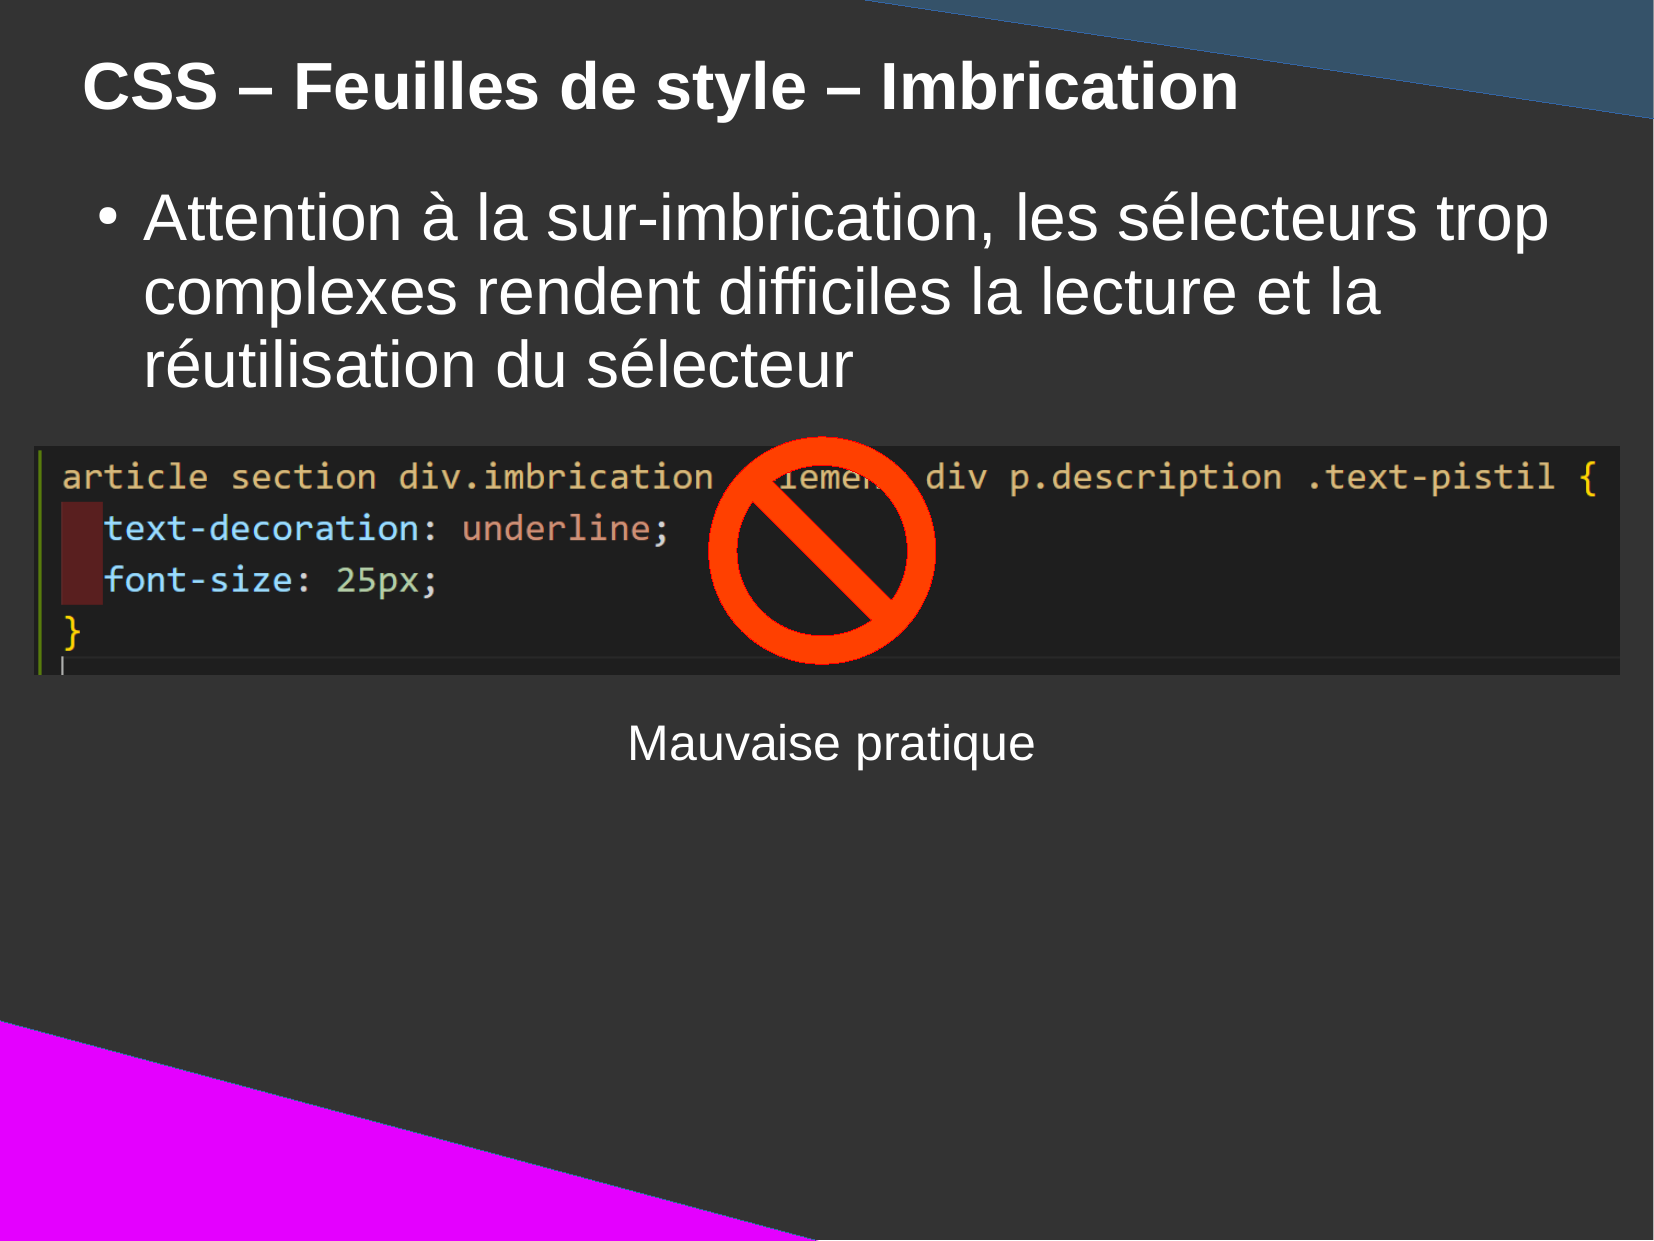

# CSS – Feuilles de style – Imbrication
Attention à la sur-imbrication, les sélecteurs trop complexes rendent difficiles la lecture et la réutilisation du sélecteur
Mauvaise pratique